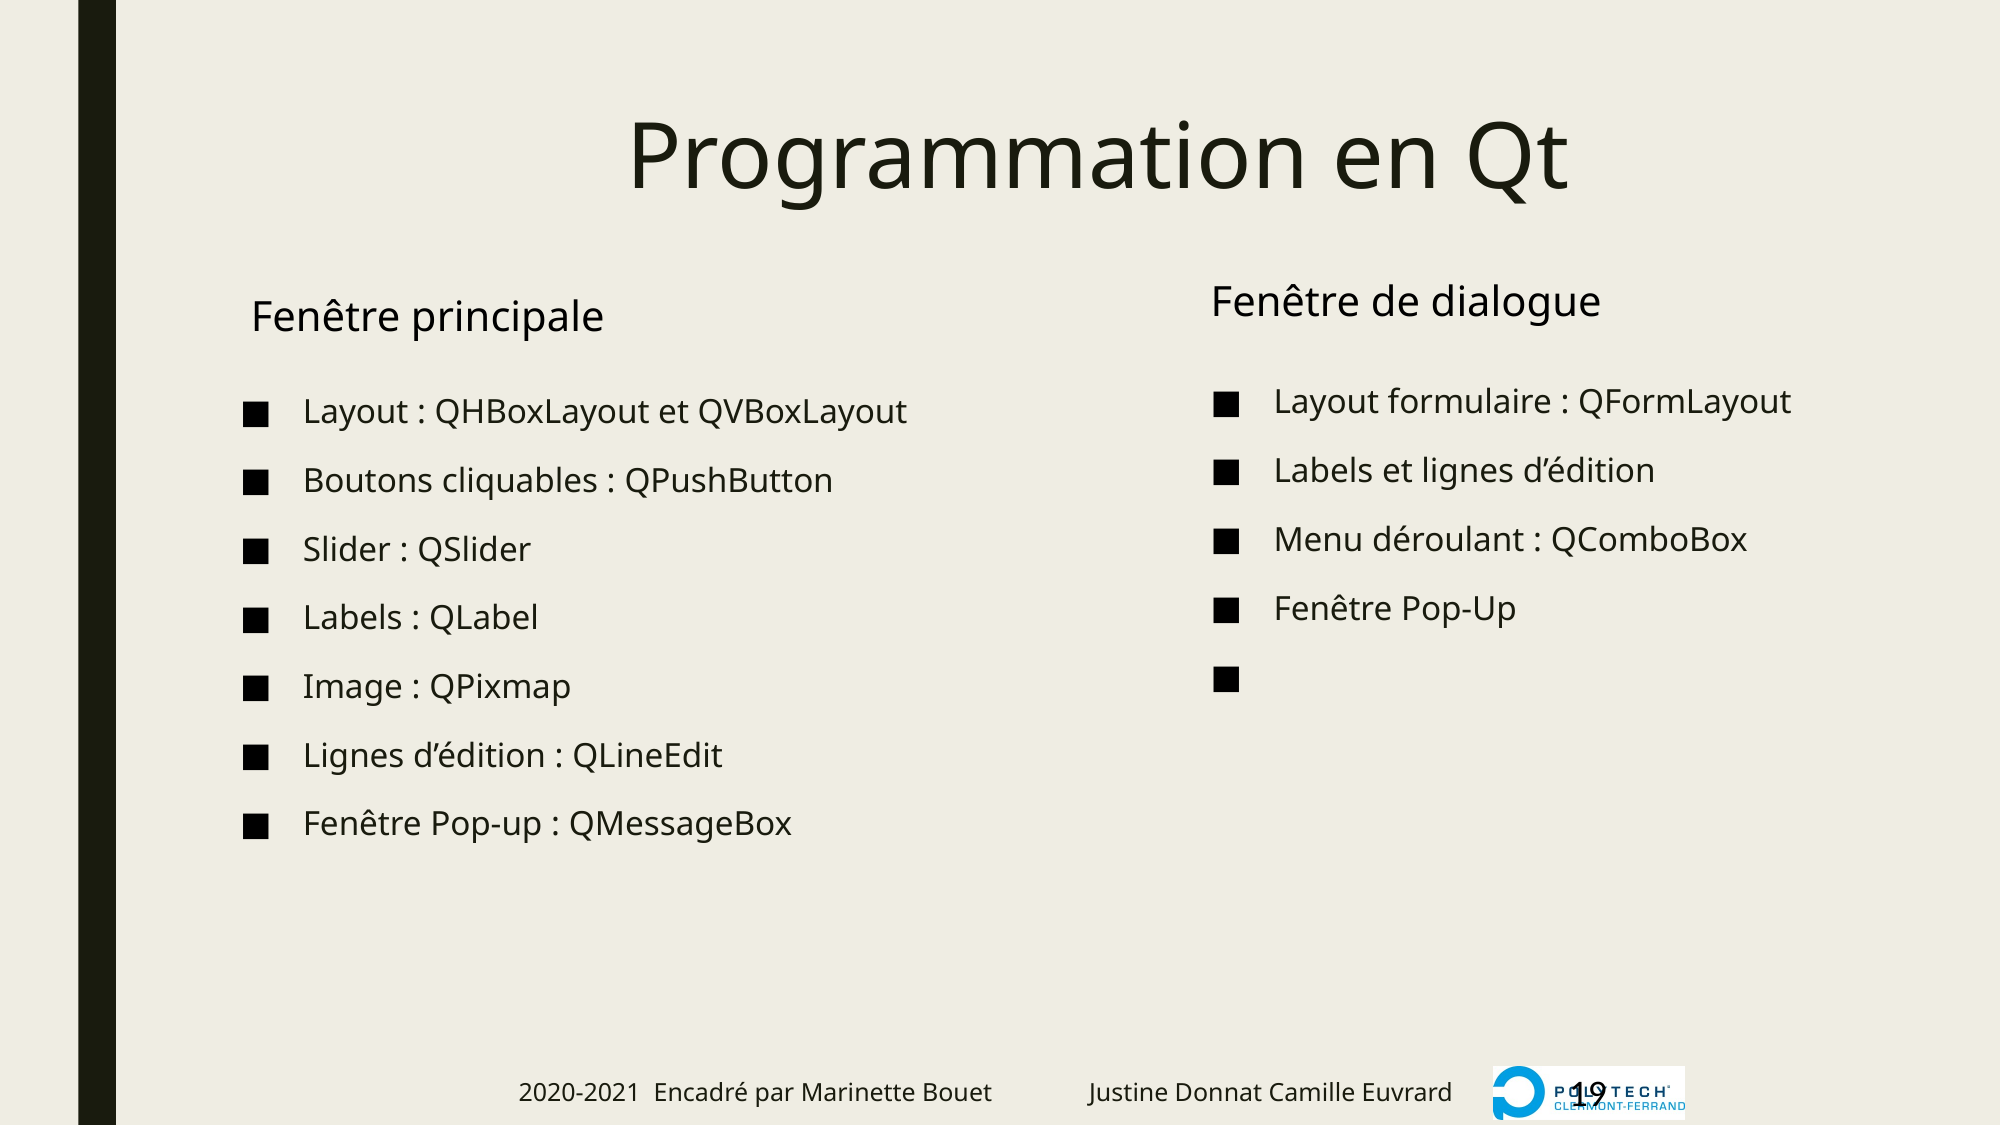

# Programmation en Qt
Fenêtre de dialogue
Fenêtre principale
Layout formulaire : QFormLayout
Labels et lignes d’édition
Menu déroulant : QComboBox
Fenêtre Pop-Up
Layout : QHBoxLayout et QVBoxLayout
Boutons cliquables : QPushButton
Slider : QSlider
Labels : QLabel
Image : QPixmap
Lignes d’édition : QLineEdit
Fenêtre Pop-up : QMessageBox
2020-2021 Encadré par Marinette Bouet Justine Donnat Camille Euvrard